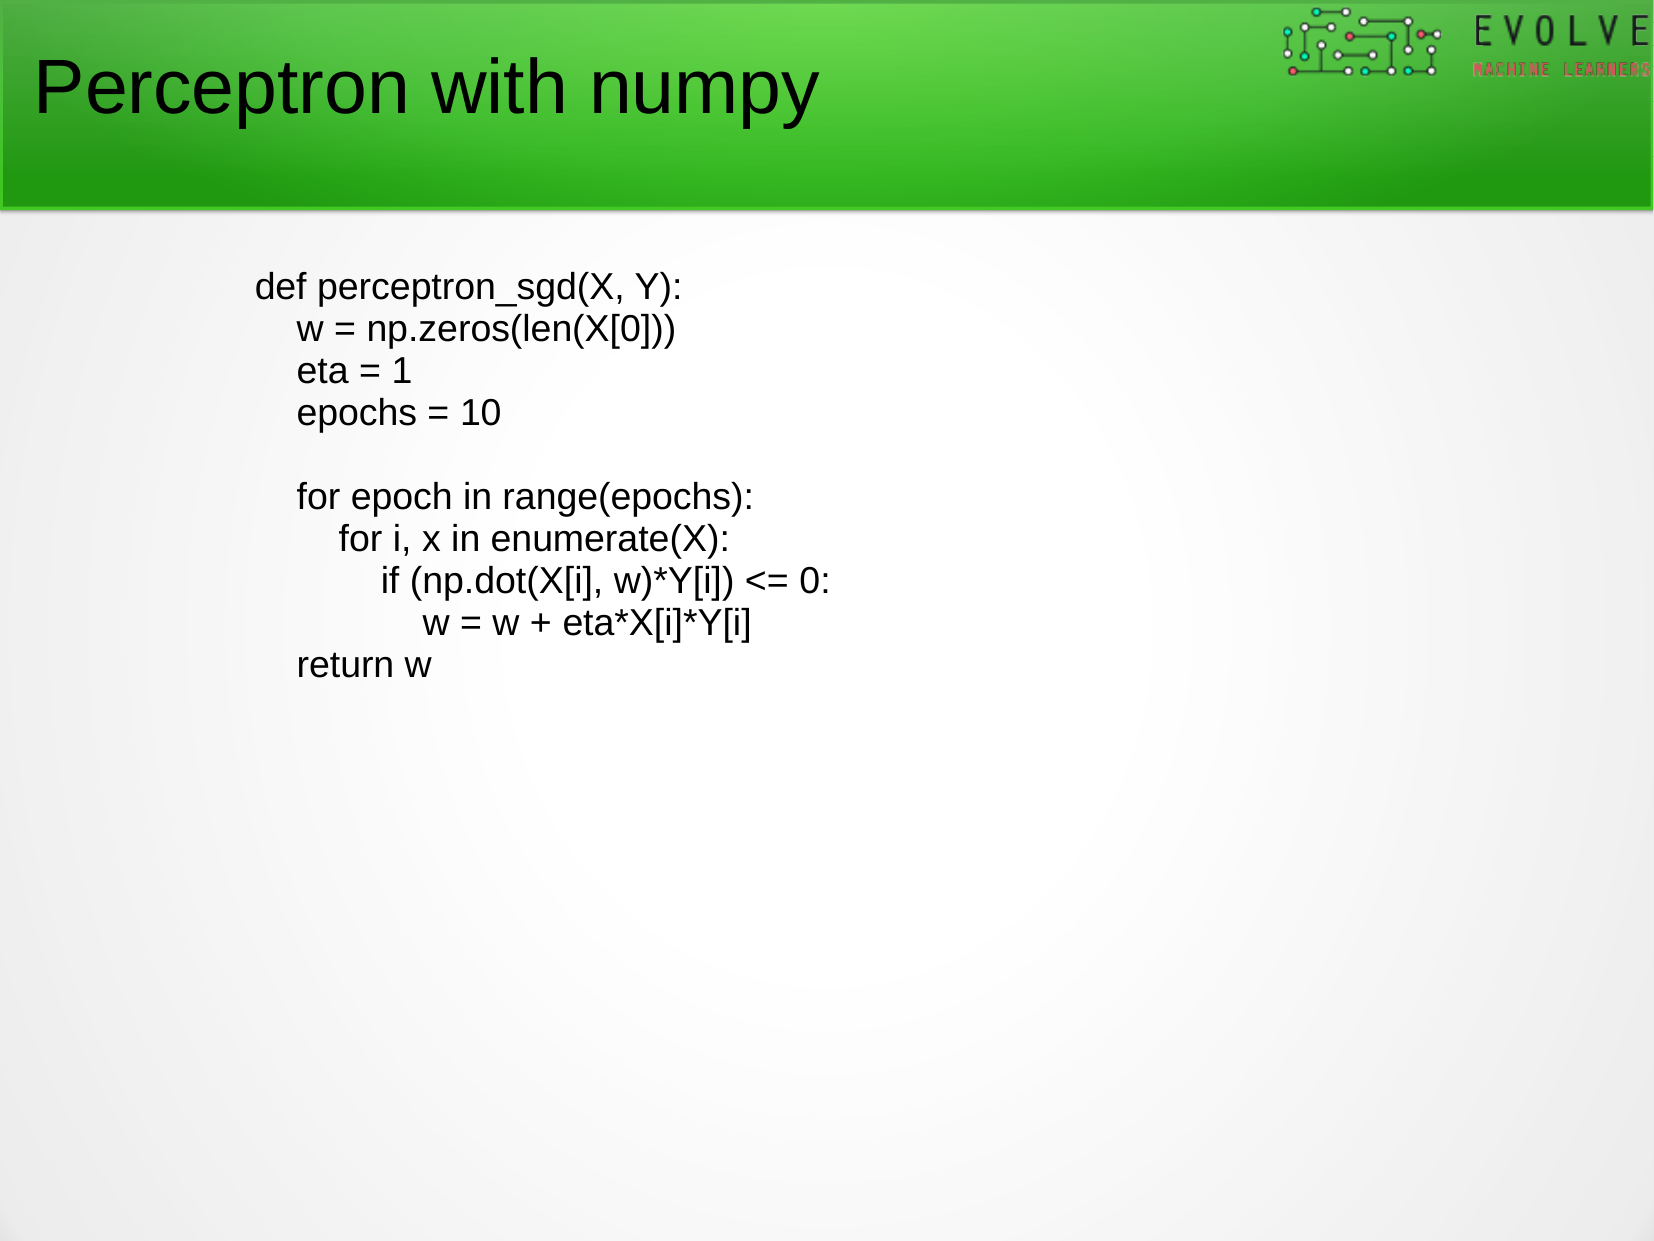

Perceptron with numpy
def perceptron_sgd(X, Y):
 w = np.zeros(len(X[0]))
 eta = 1
 epochs = 10
 for epoch in range(epochs):
 for i, x in enumerate(X):
 if (np.dot(X[i], w)*Y[i]) <= 0:
 w = w + eta*X[i]*Y[i]
 return w